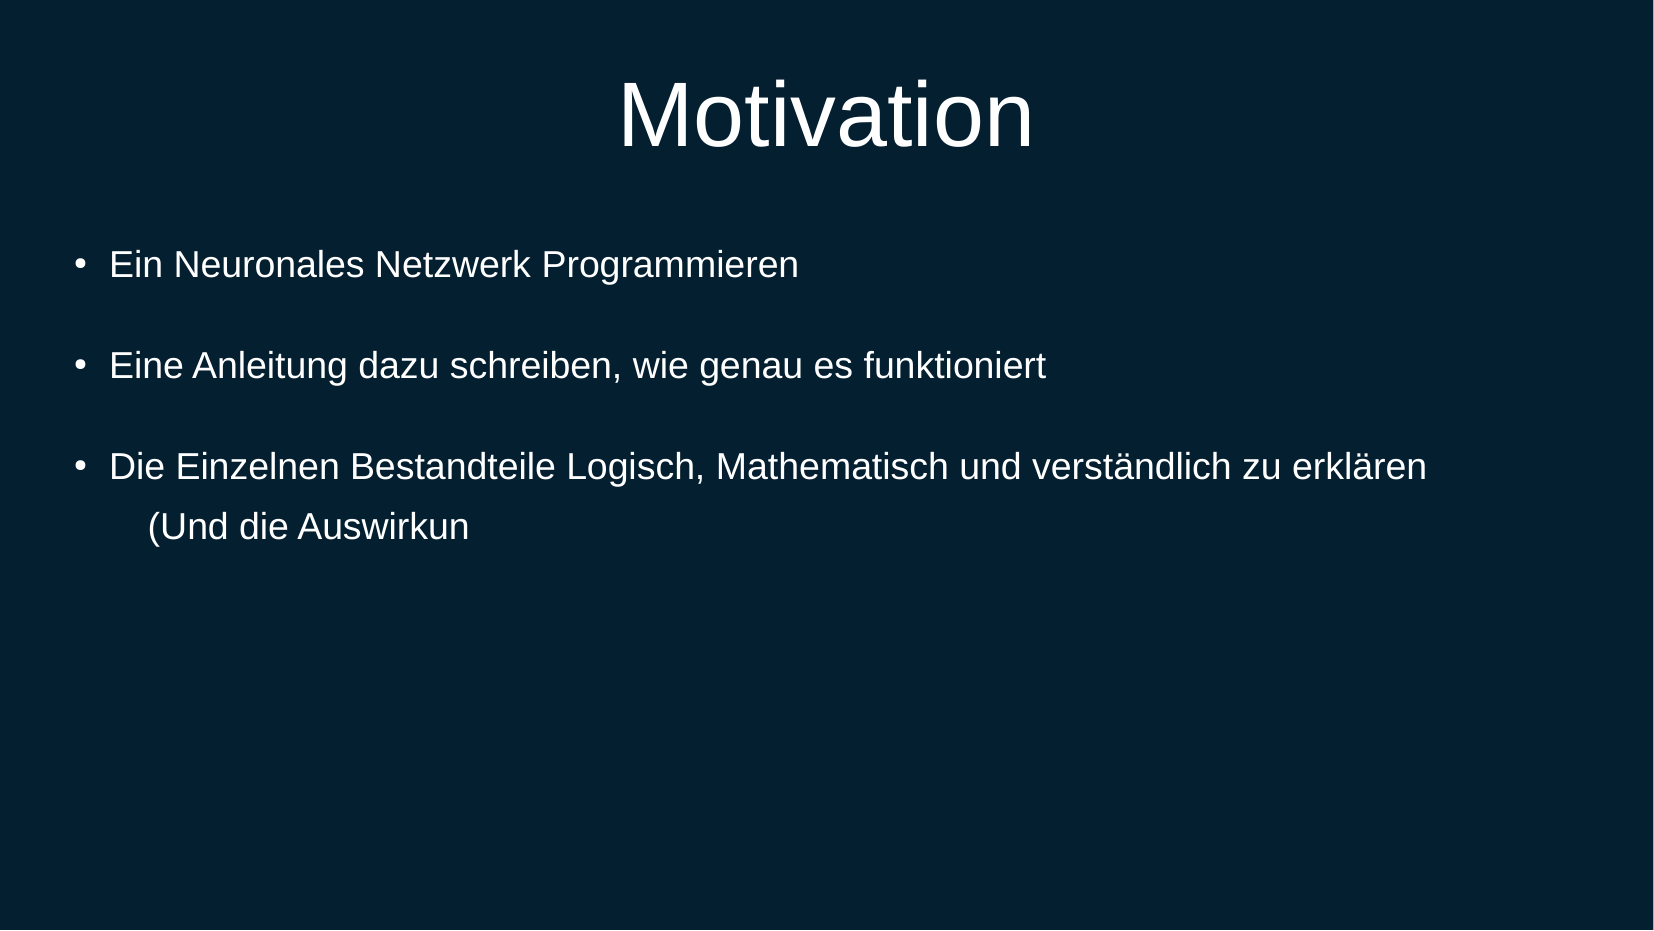

# Motivation
Ein Neuronales Netzwerk Programmieren
Eine Anleitung dazu schreiben, wie genau es funktioniert
Die Einzelnen Bestandteile Logisch, Mathematisch und verständlich zu erklären
	(Und die Auswirkun